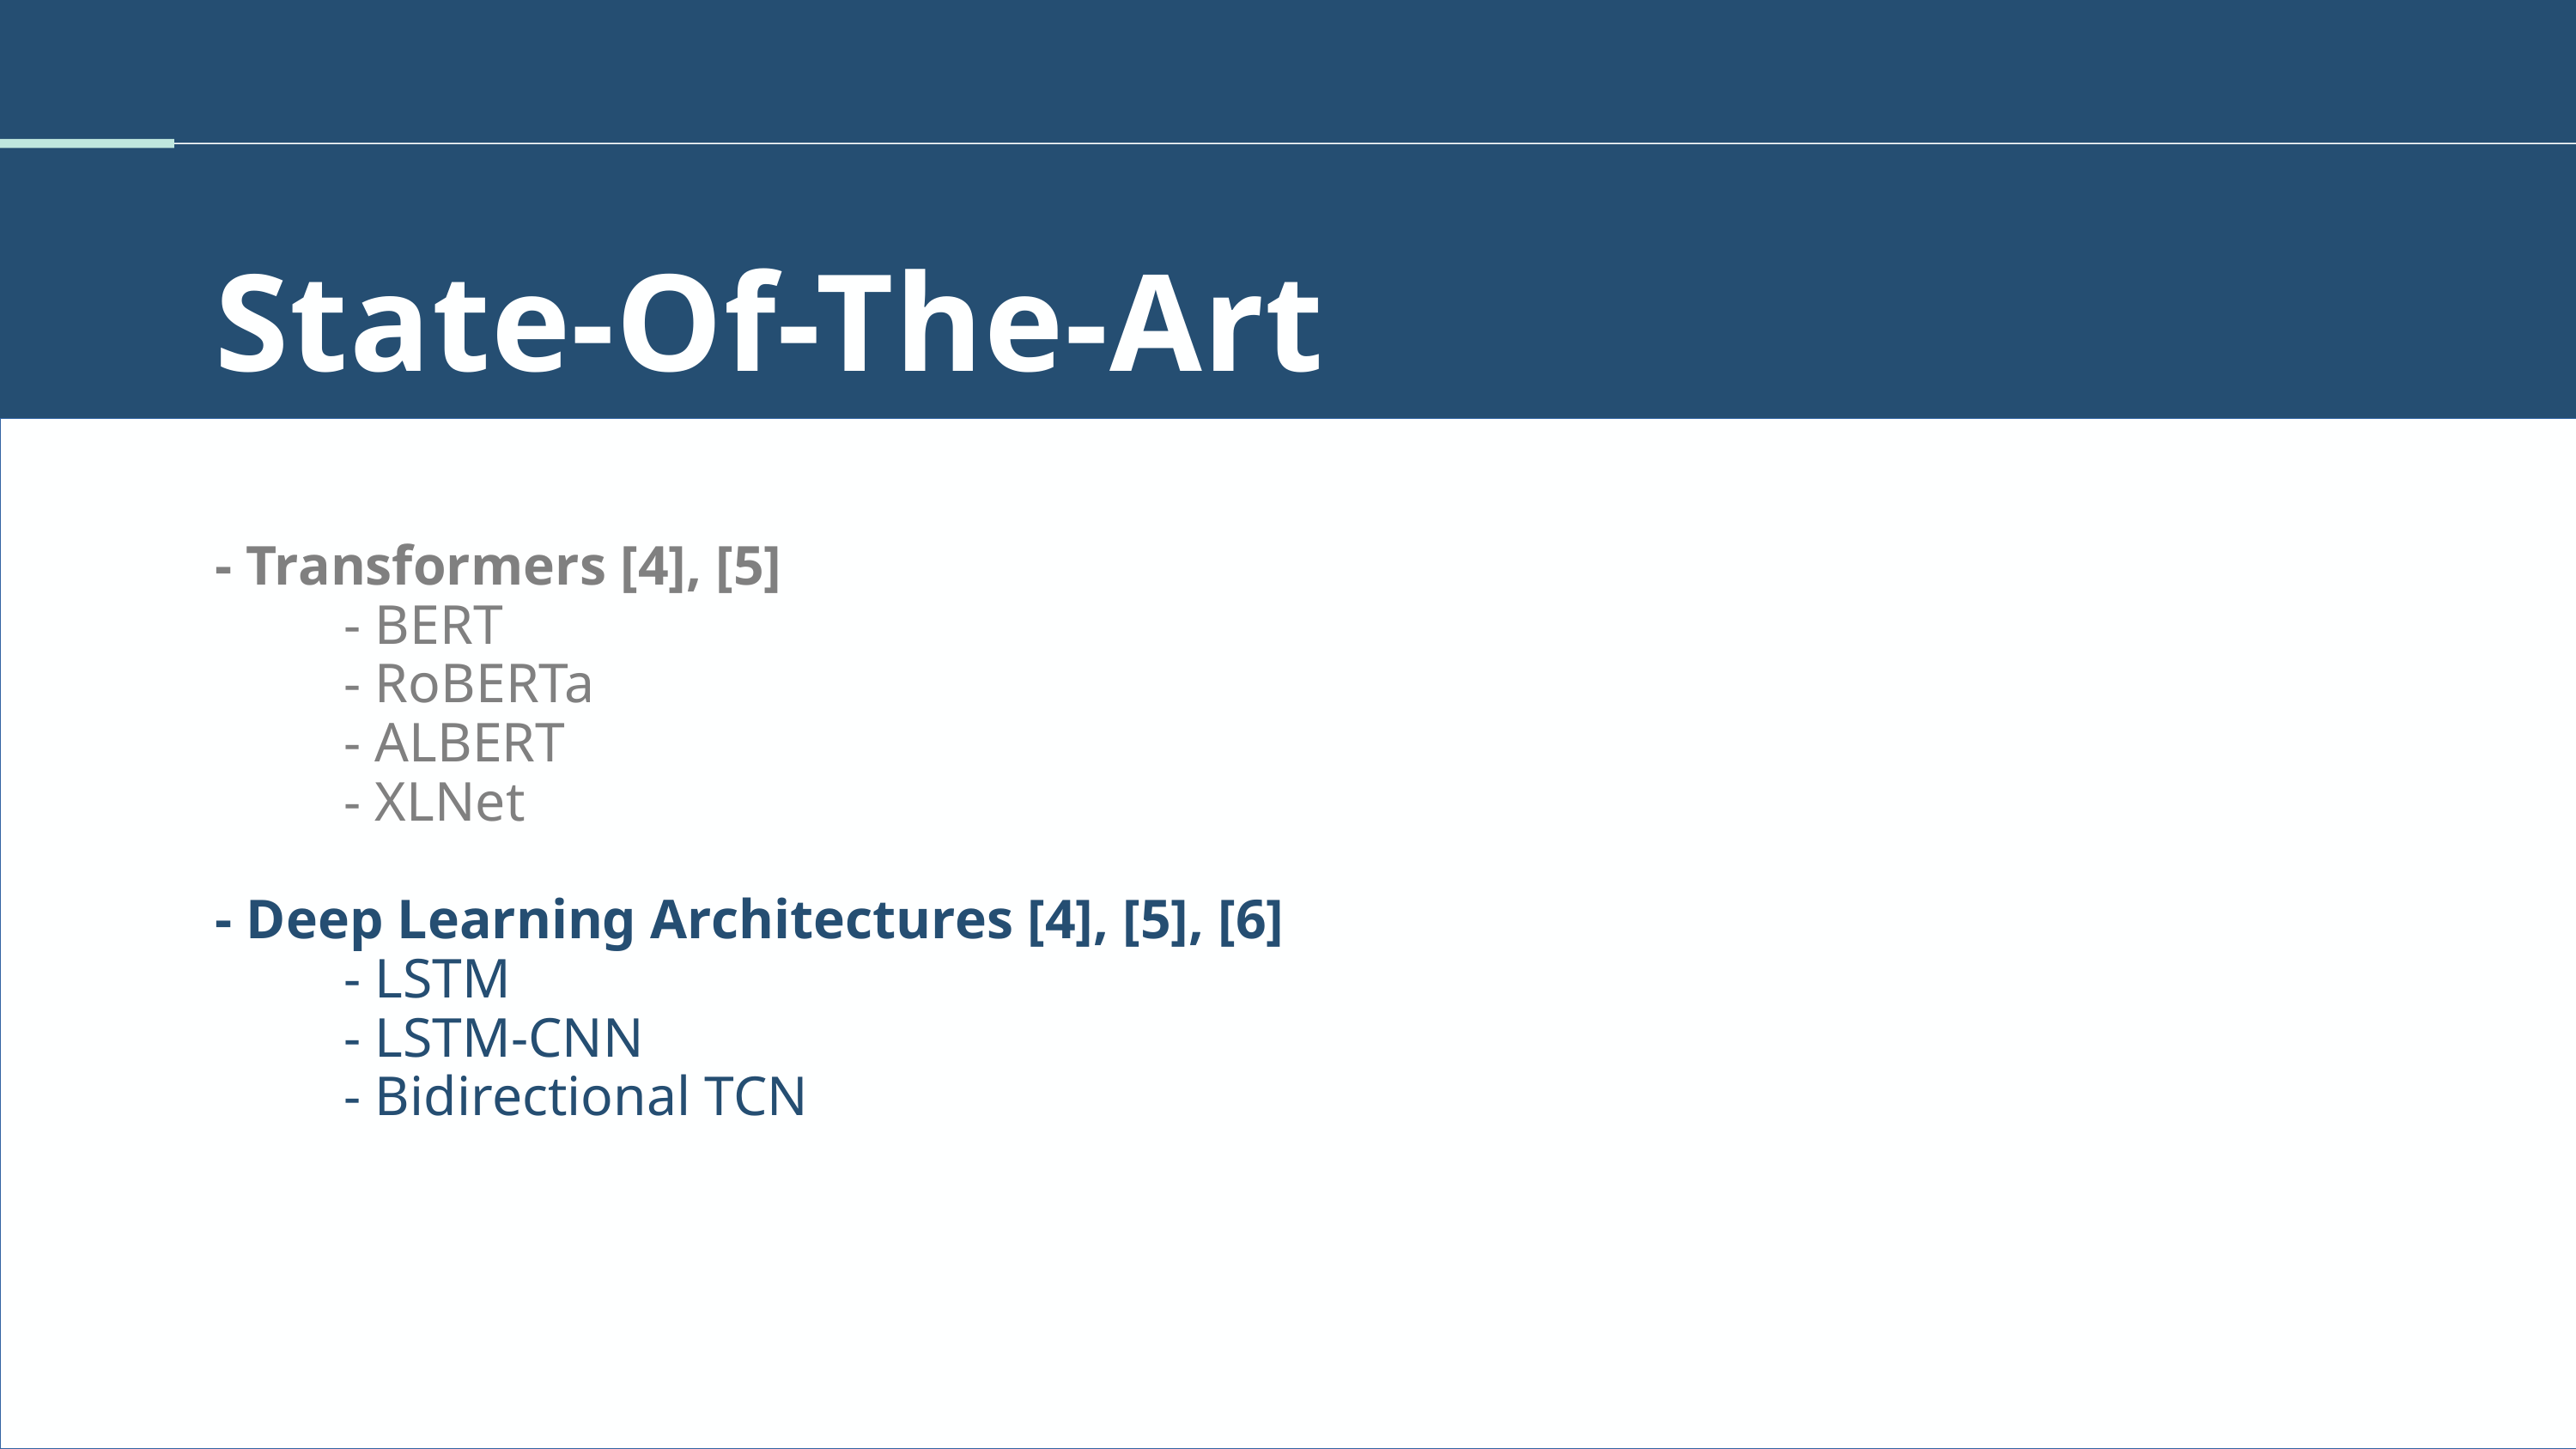

State-Of-The-Art
- Transformers [4], [5]
	- BERT
	- RoBERTa
	- ALBERT
	- XLNet
- Deep Learning Architectures [4], [5], [6]
	- LSTM
	- LSTM-CNN
	- Bidirectional TCN